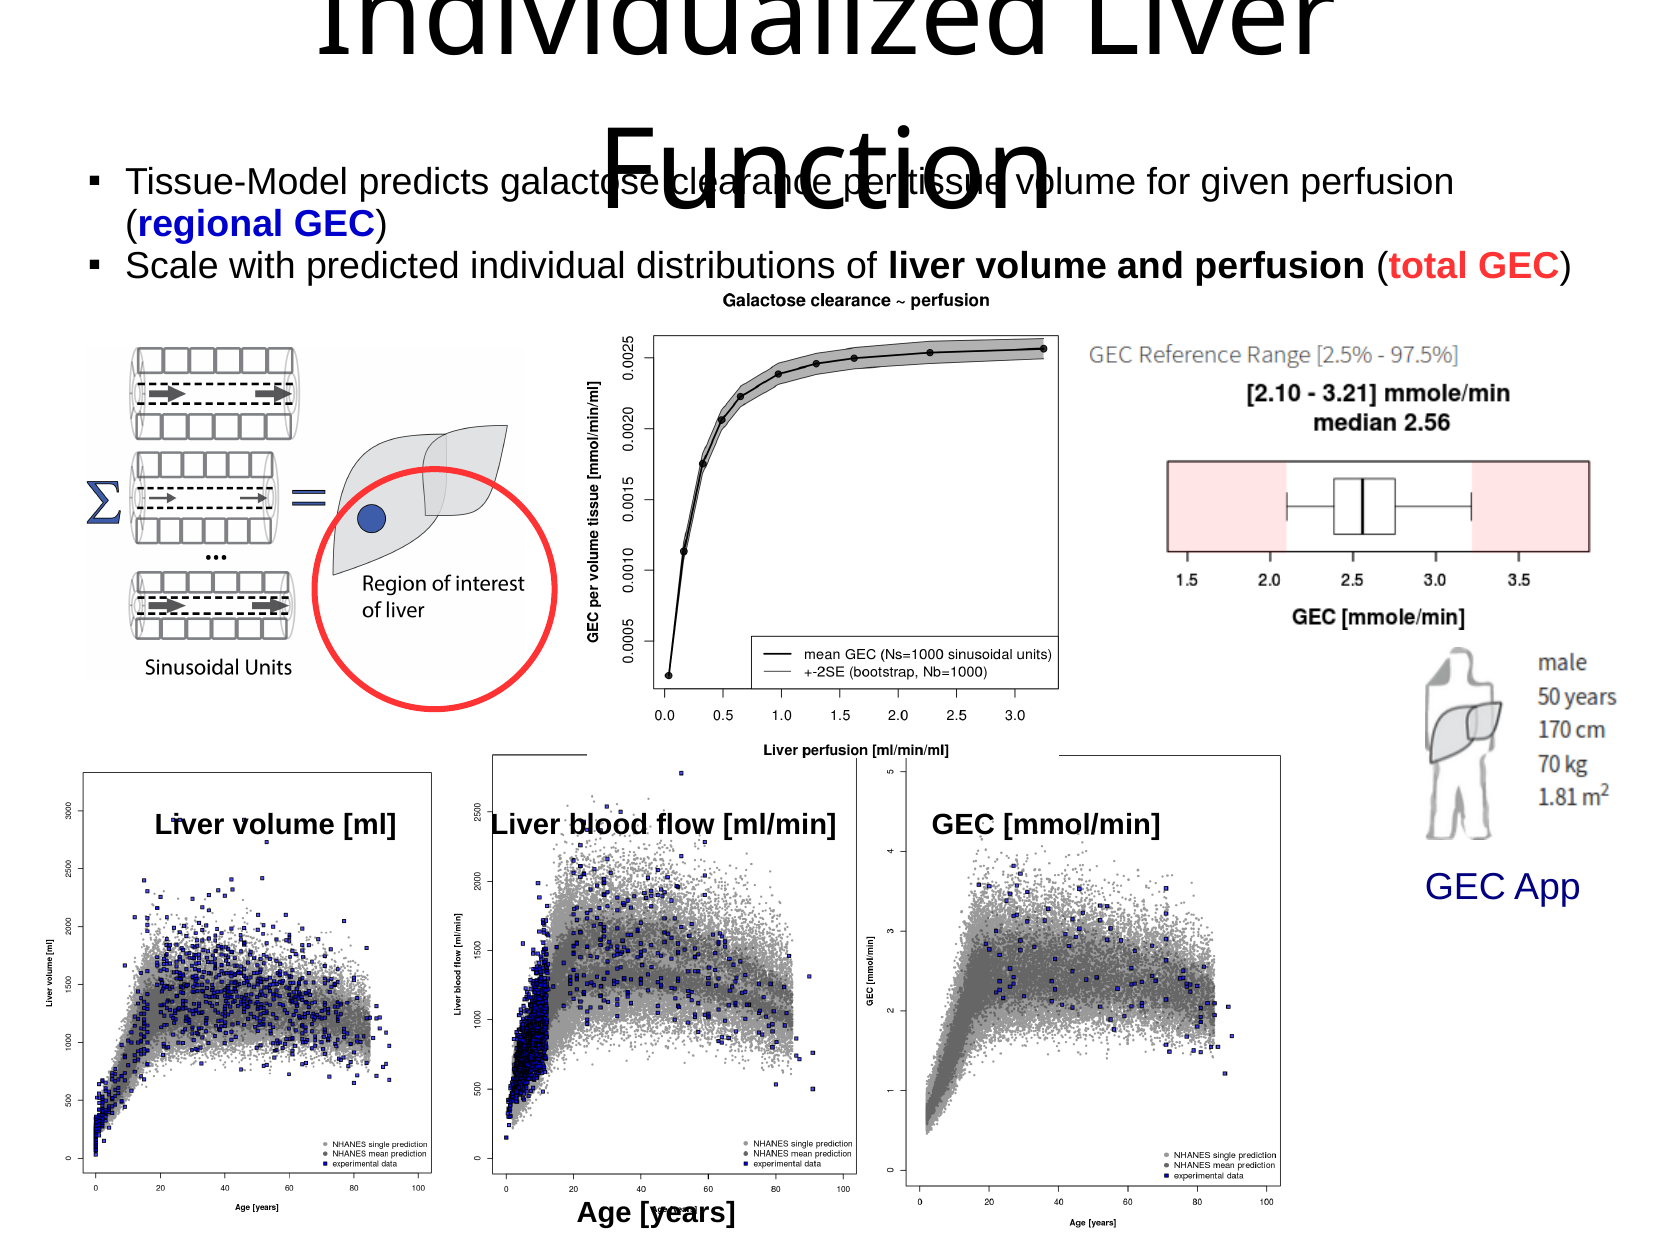

# Individualized Liver Function
Tissue-Model predicts galactose clearance per tissue volume for given perfusion (regional GEC)
Scale with predicted individual distributions of liver volume and perfusion (total GEC)
Liver volume [ml]
Liver blood flow [ml/min]
GEC [mmol/min]
GEC App
Age [years]